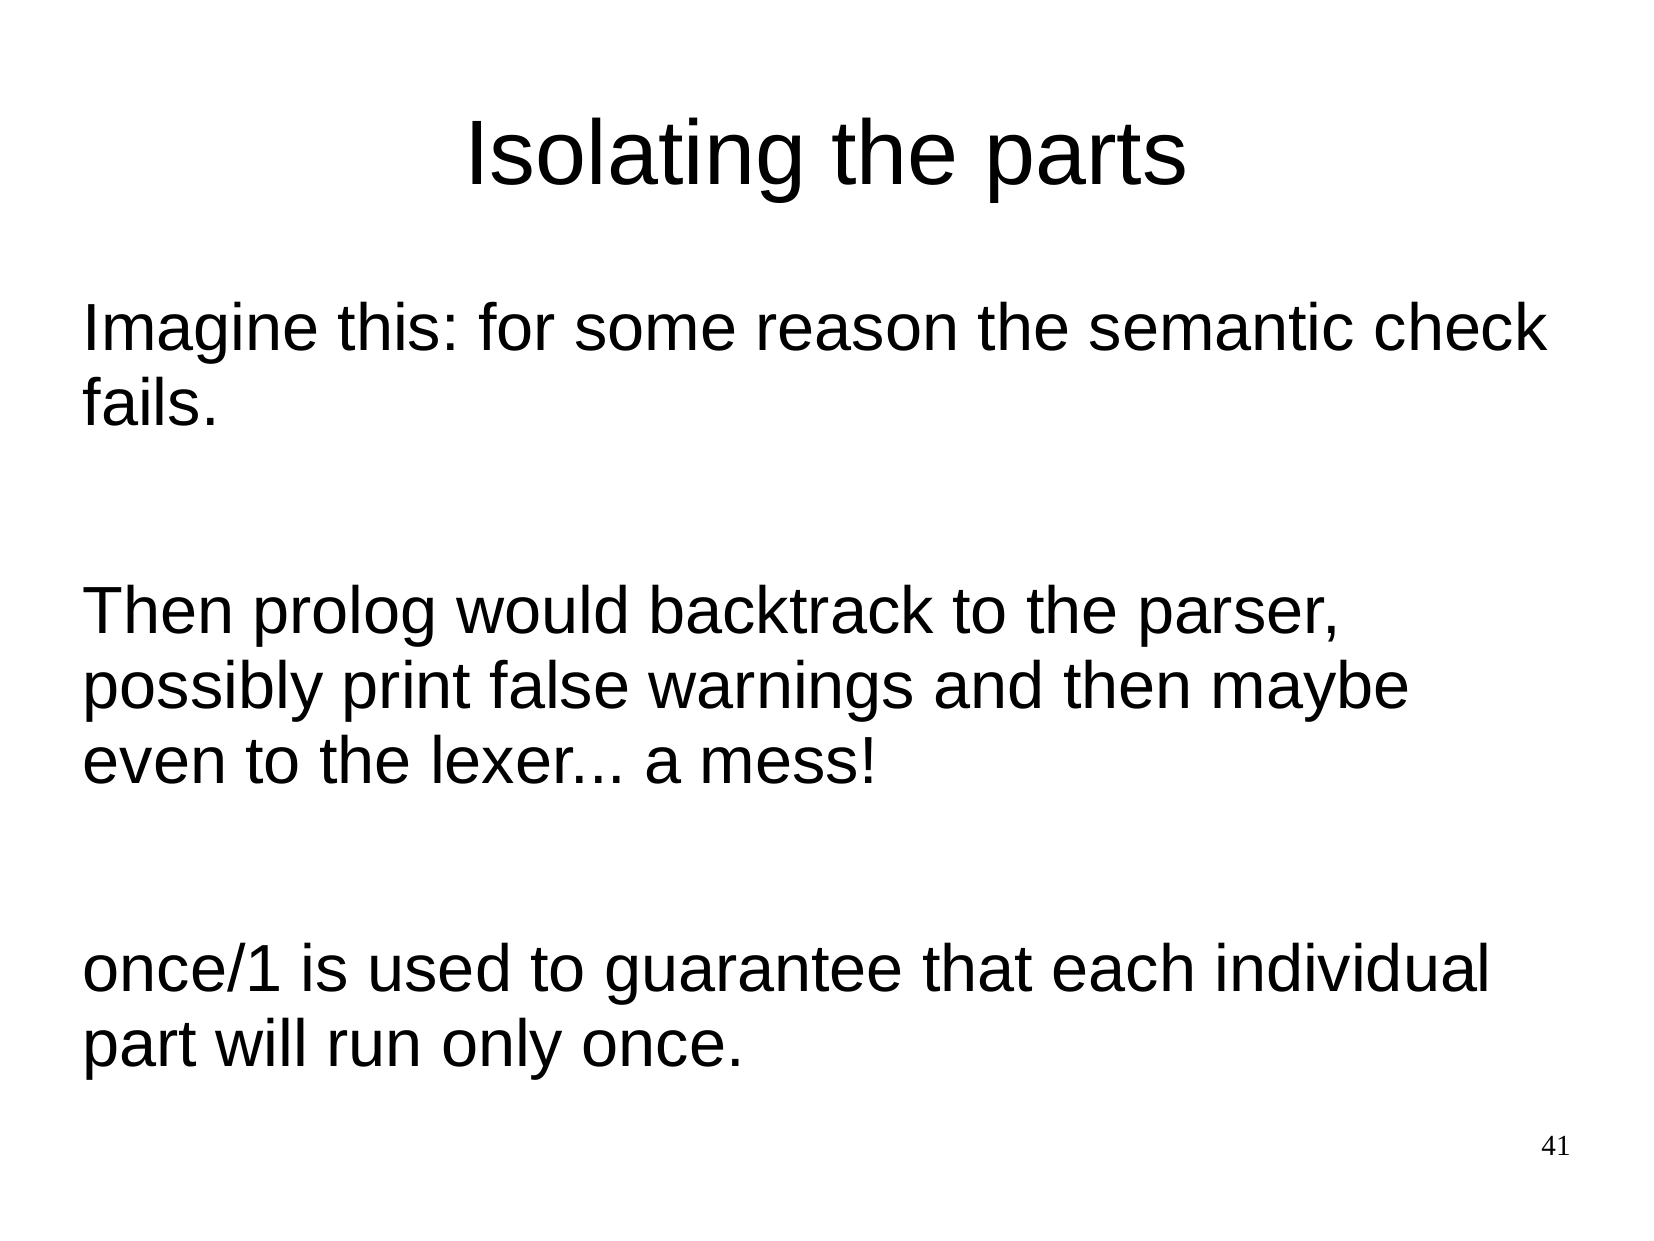

# Isolating the parts
Imagine this: for some reason the semantic check fails.
Then prolog would backtrack to the parser, possibly print false warnings and then maybe even to the lexer... a mess!
once/1 is used to guarantee that each individual part will run only once.
41